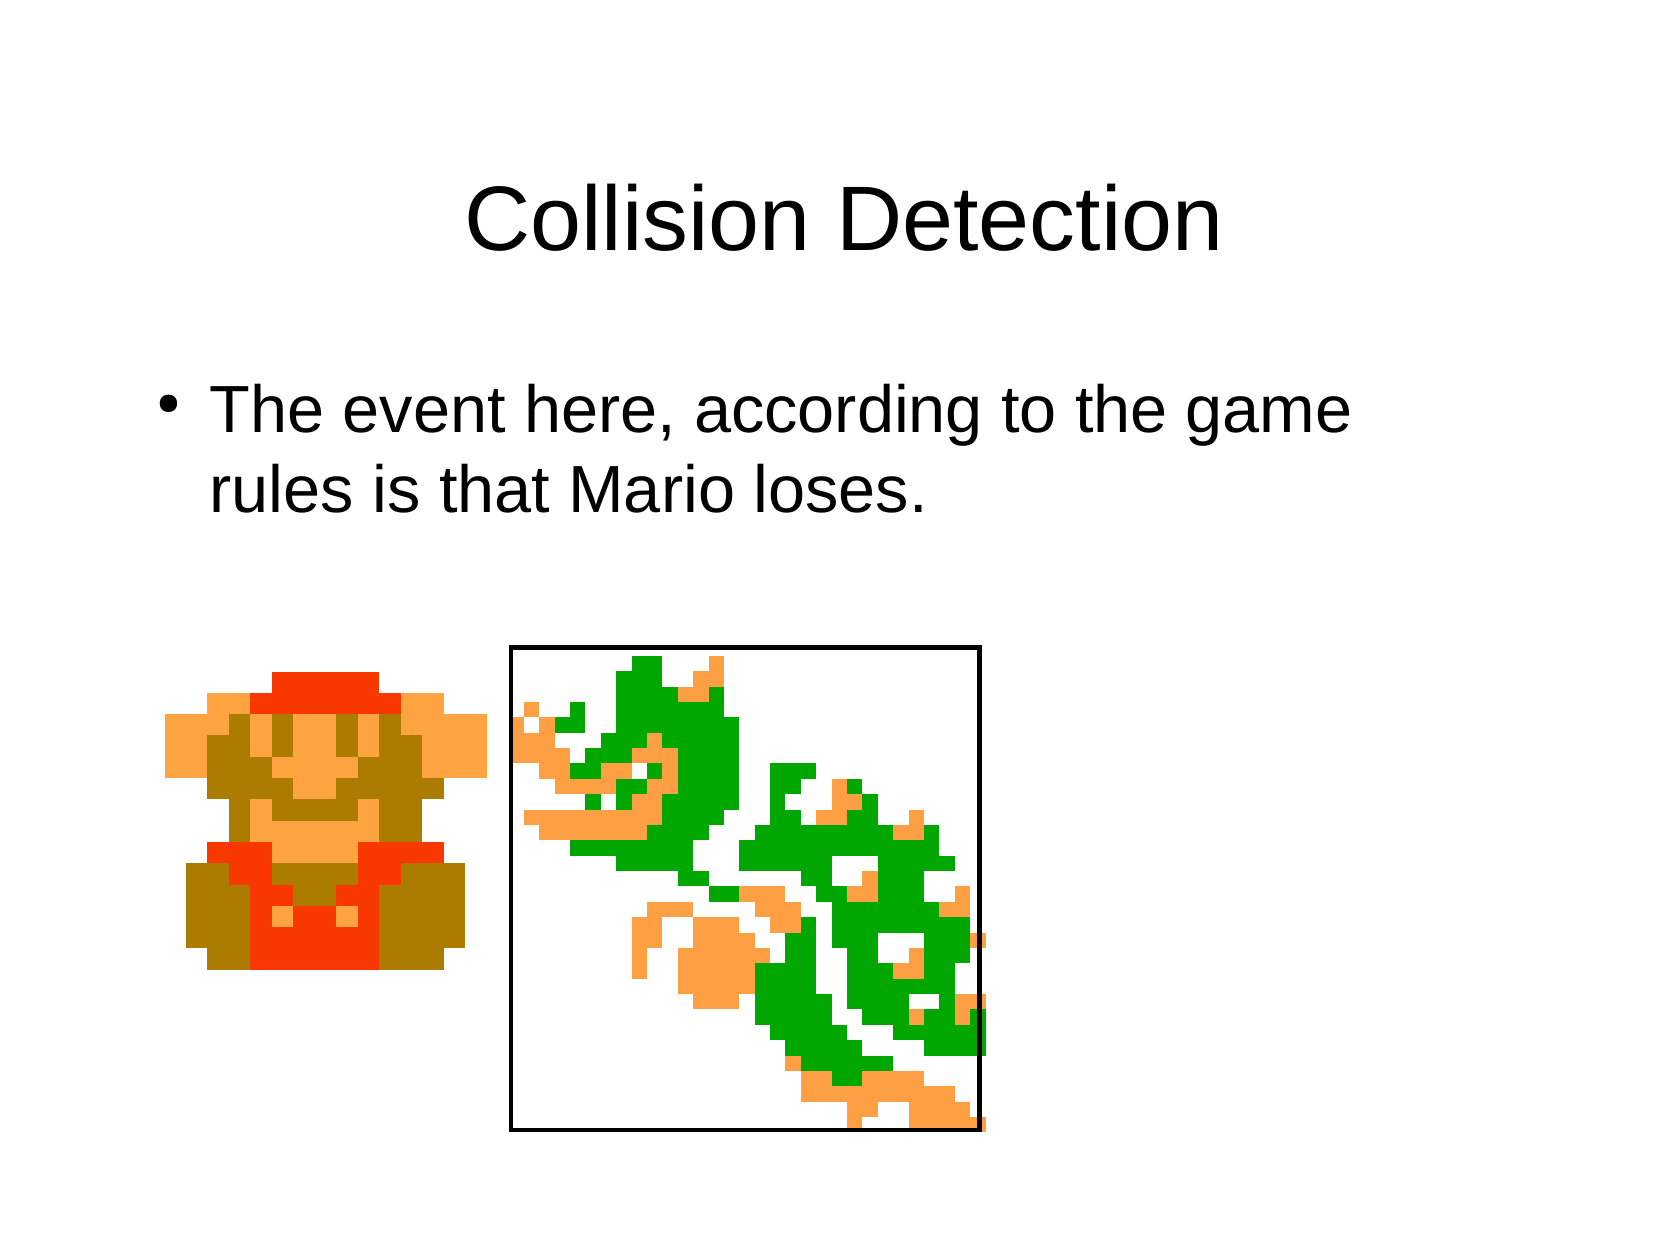

# Collision Detection
The event here, according to the game rules is that Mario loses.